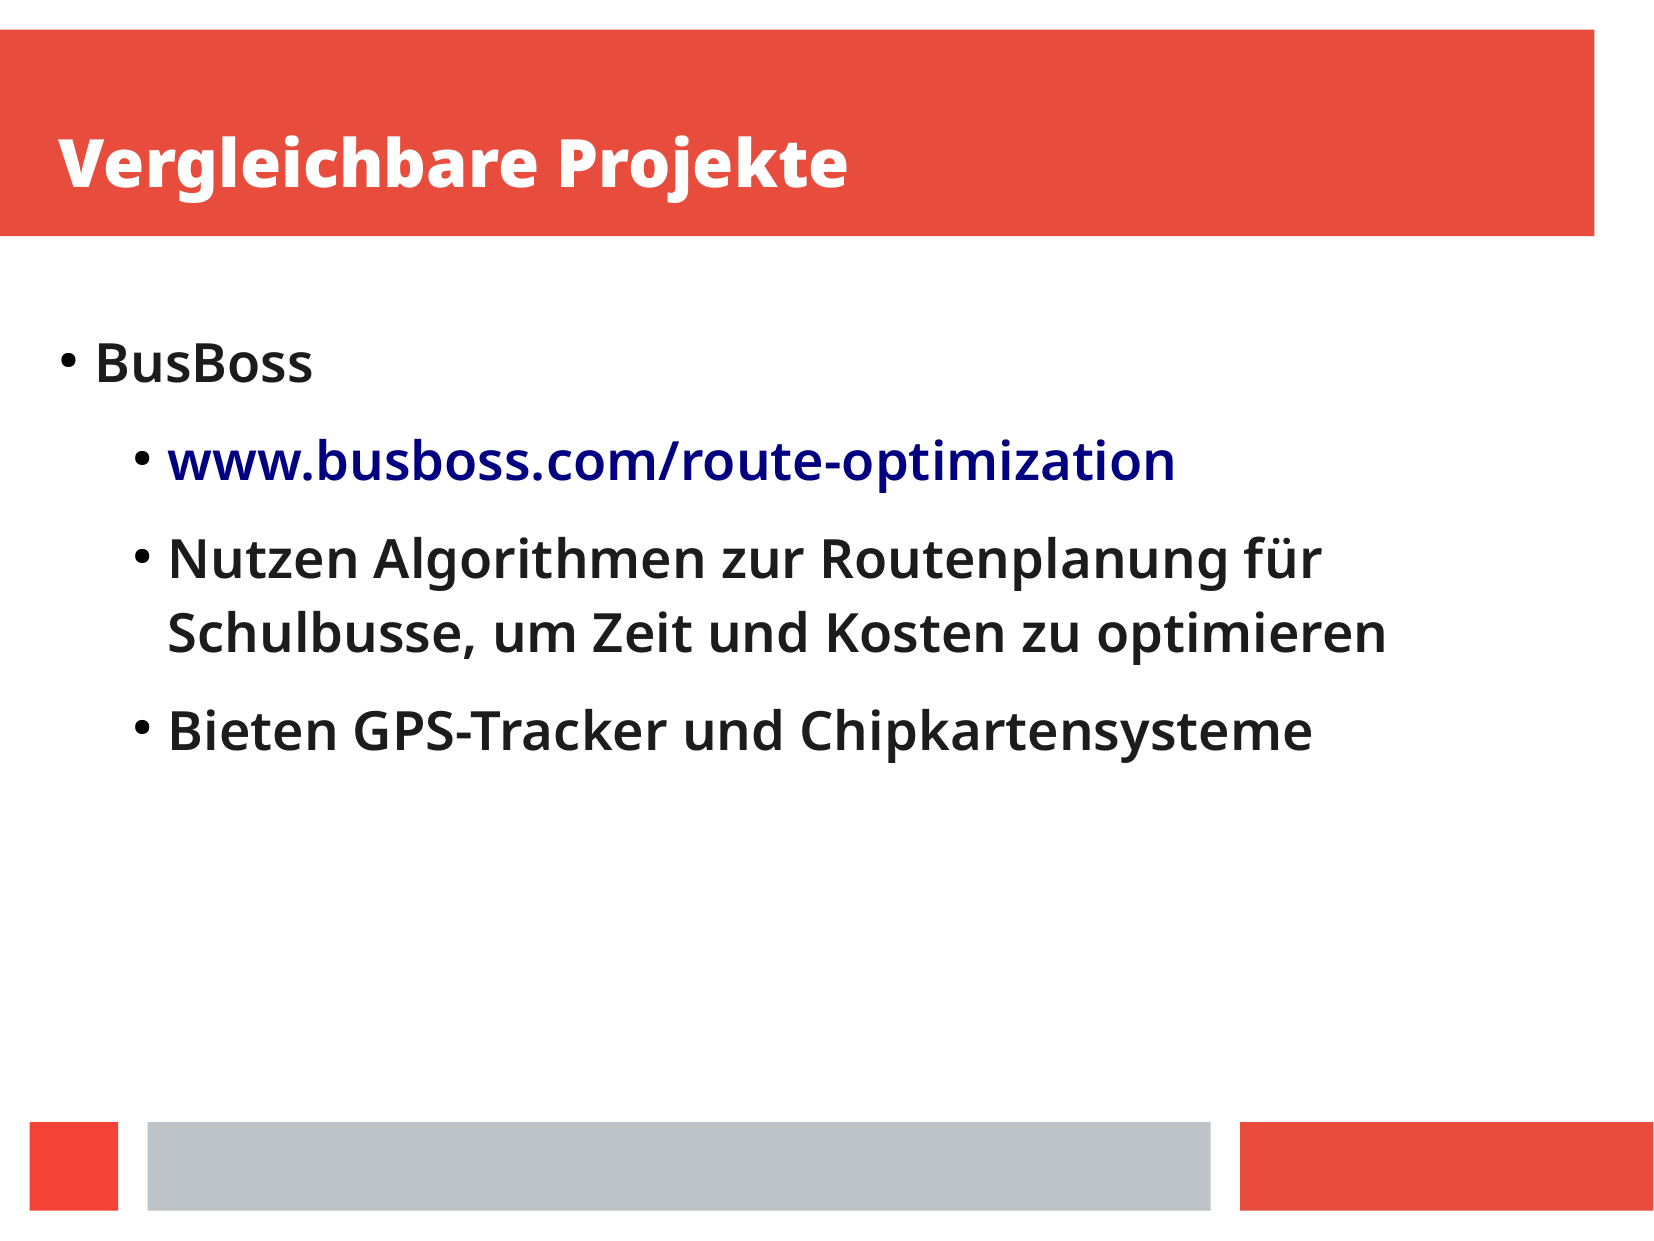

# Vergleichbare Projekte
BusBoss
www.busboss.com/route-optimization
Nutzen Algorithmen zur Routenplanung für Schulbusse, um Zeit und Kosten zu optimieren
Bieten GPS-Tracker und Chipkartensysteme